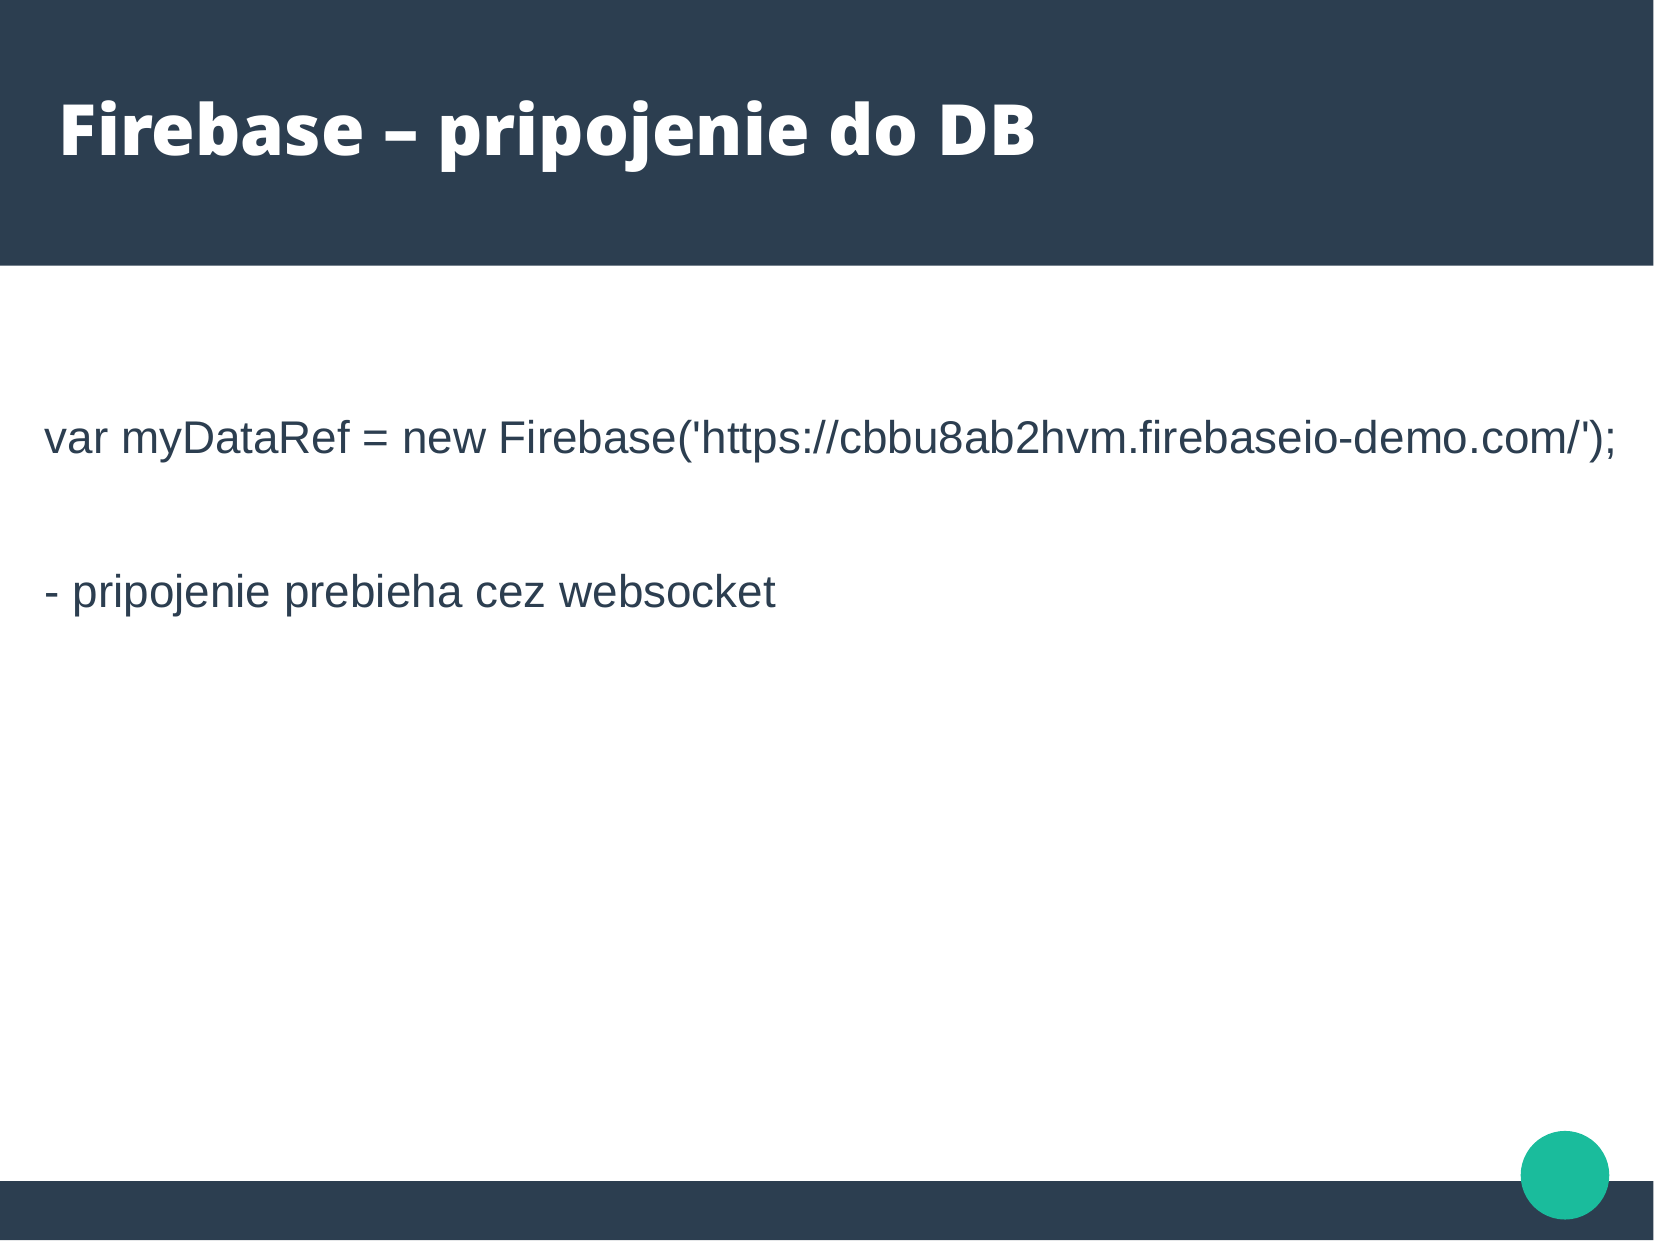

# Firebase – pripojenie do DB
var myDataRef = new Firebase('https://cbbu8ab2hvm.firebaseio-demo.com/');
- pripojenie prebieha cez websocket